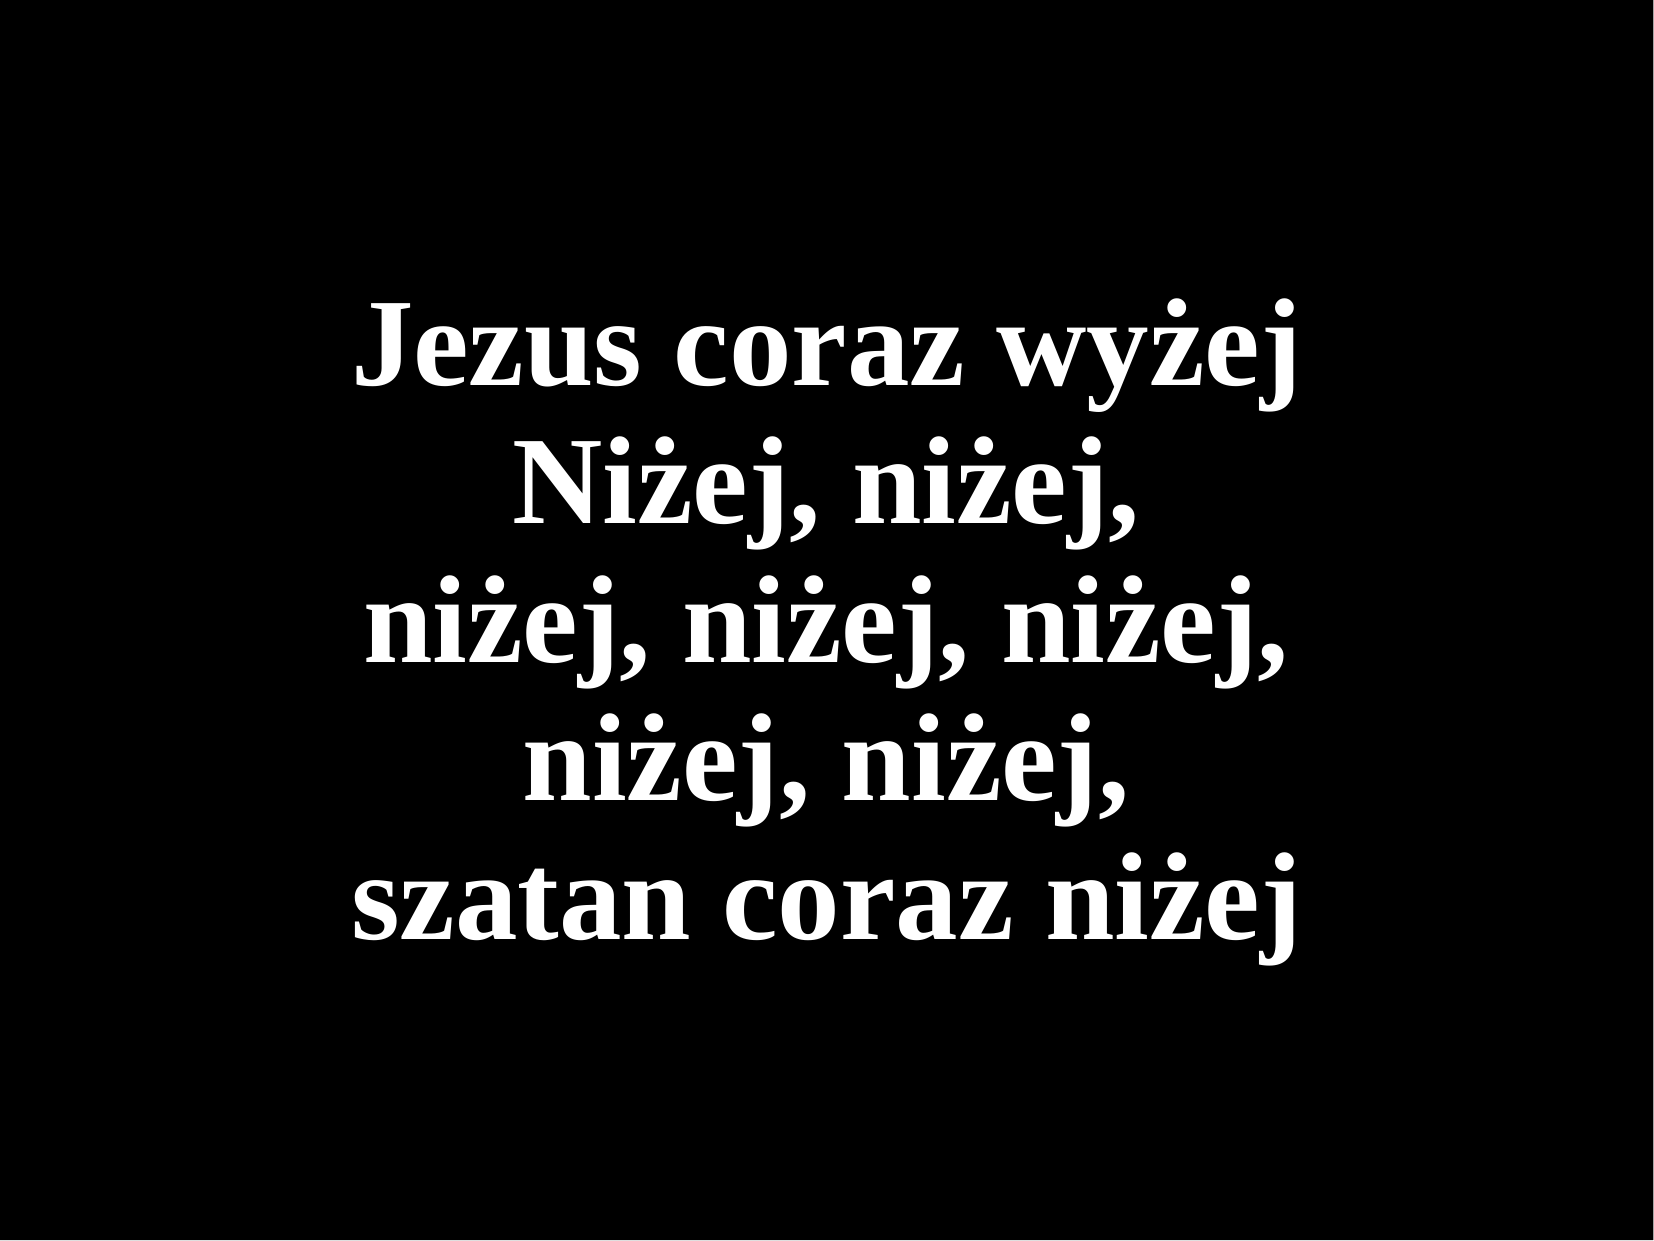

# Jezus coraz wyżej Niżej, niżej, niżej, niżej, niżej, niżej, niżej, szatan coraz niżej